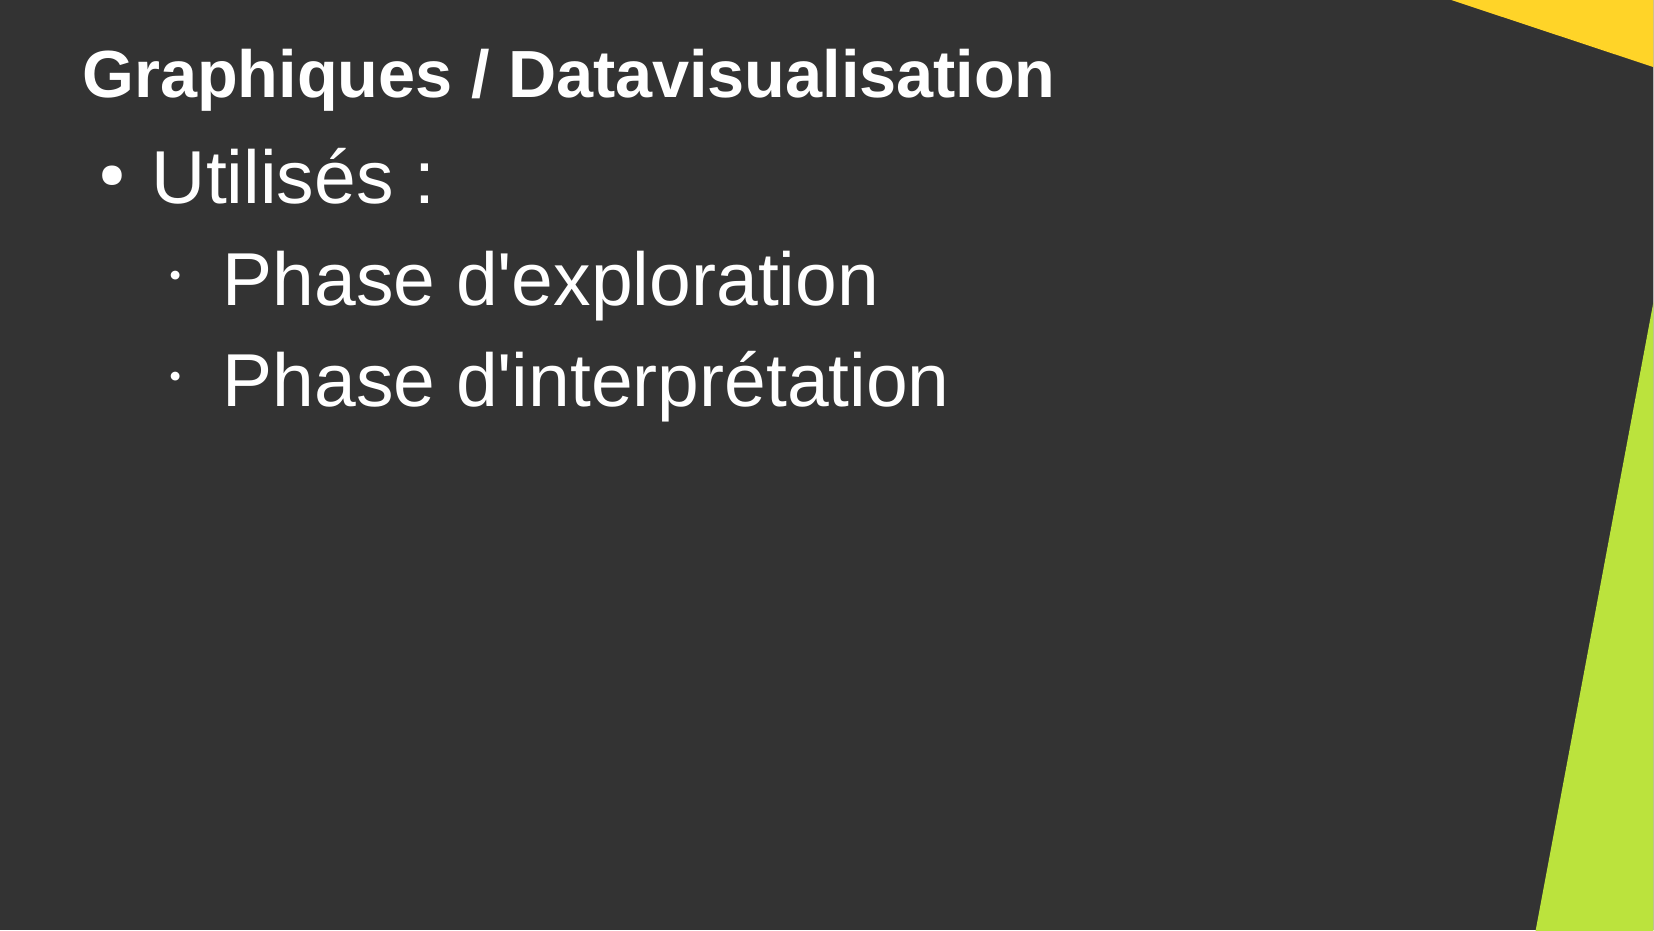

# Graphiques / Datavisualisation
Utilisés :
Phase d'exploration
Phase d'interprétation